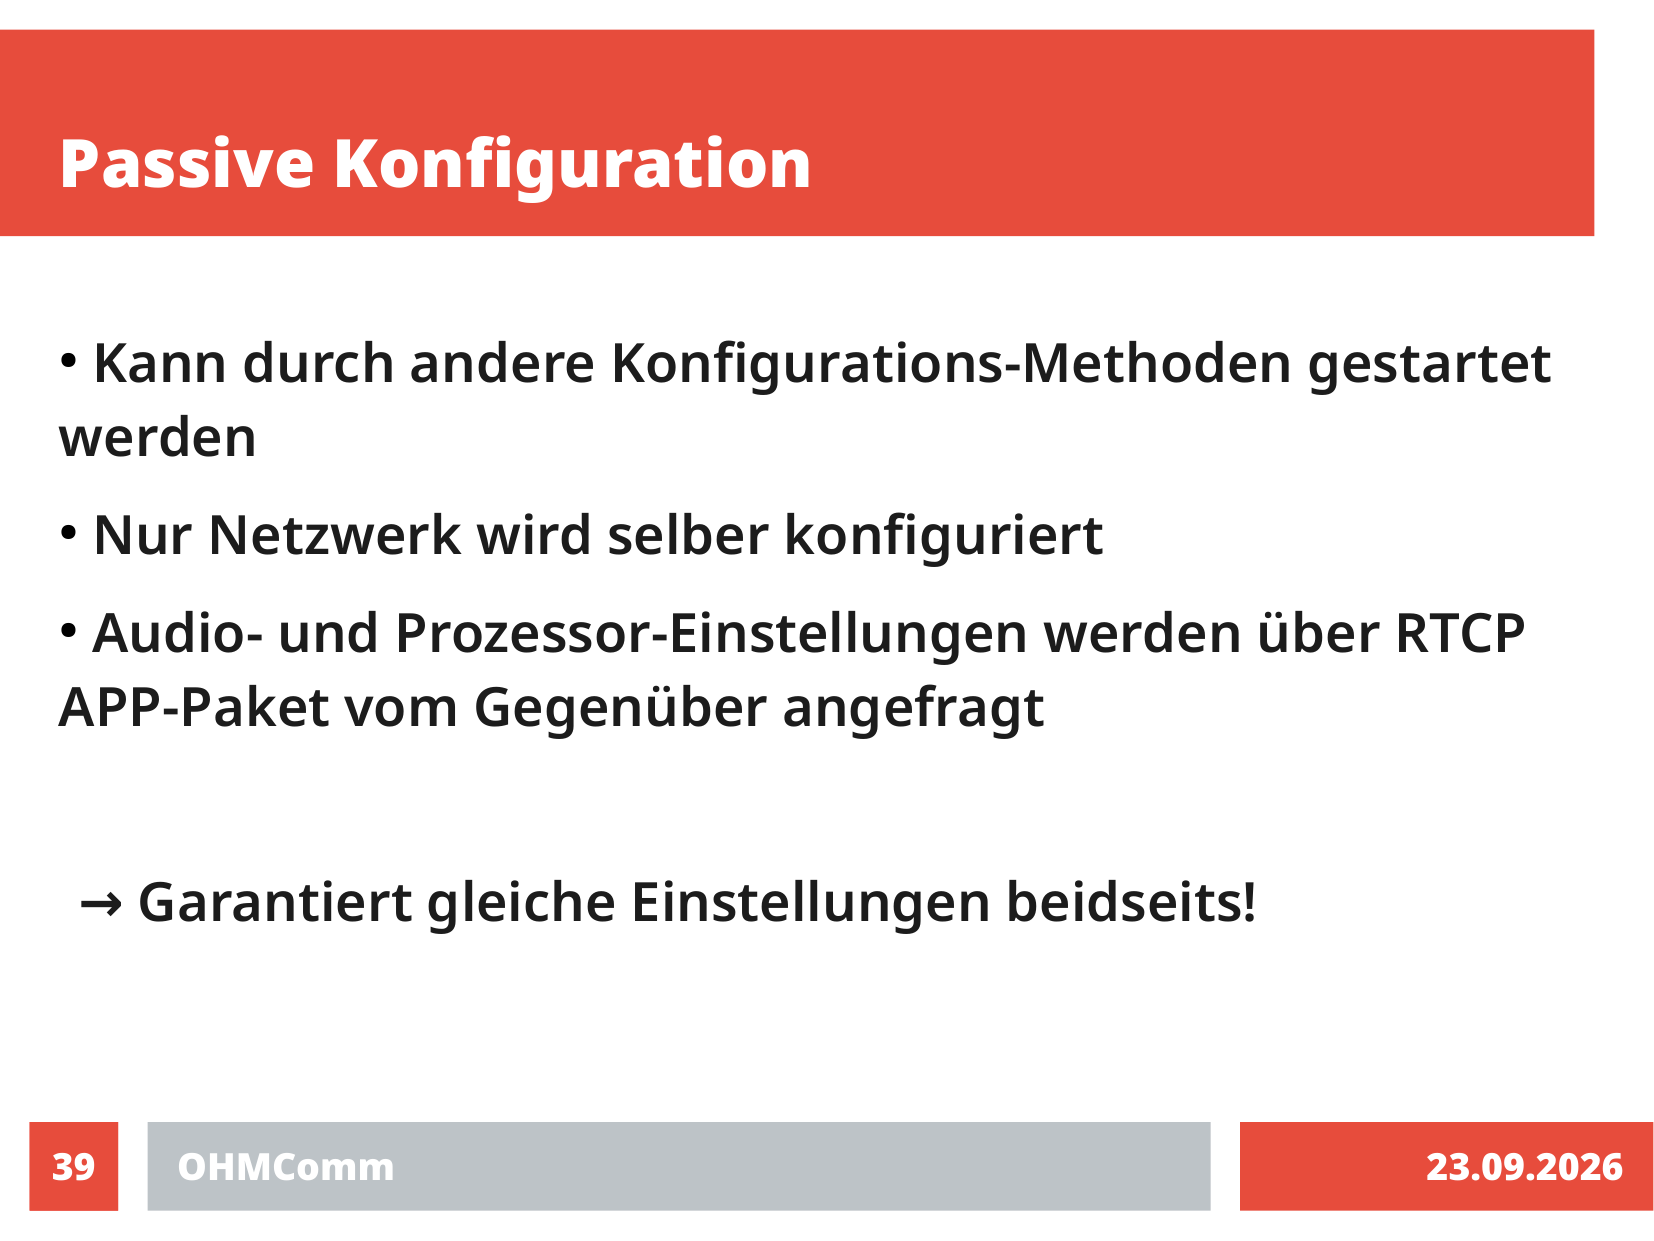

# Passive Konfiguration
 Kann durch andere Konfigurations-Methoden gestartet werden
 Nur Netzwerk wird selber konfiguriert
 Audio- und Prozessor-Einstellungen werden über RTCP APP-Paket vom Gegenüber angefragt
→ Garantiert gleiche Einstellungen beidseits!
39
OHMComm